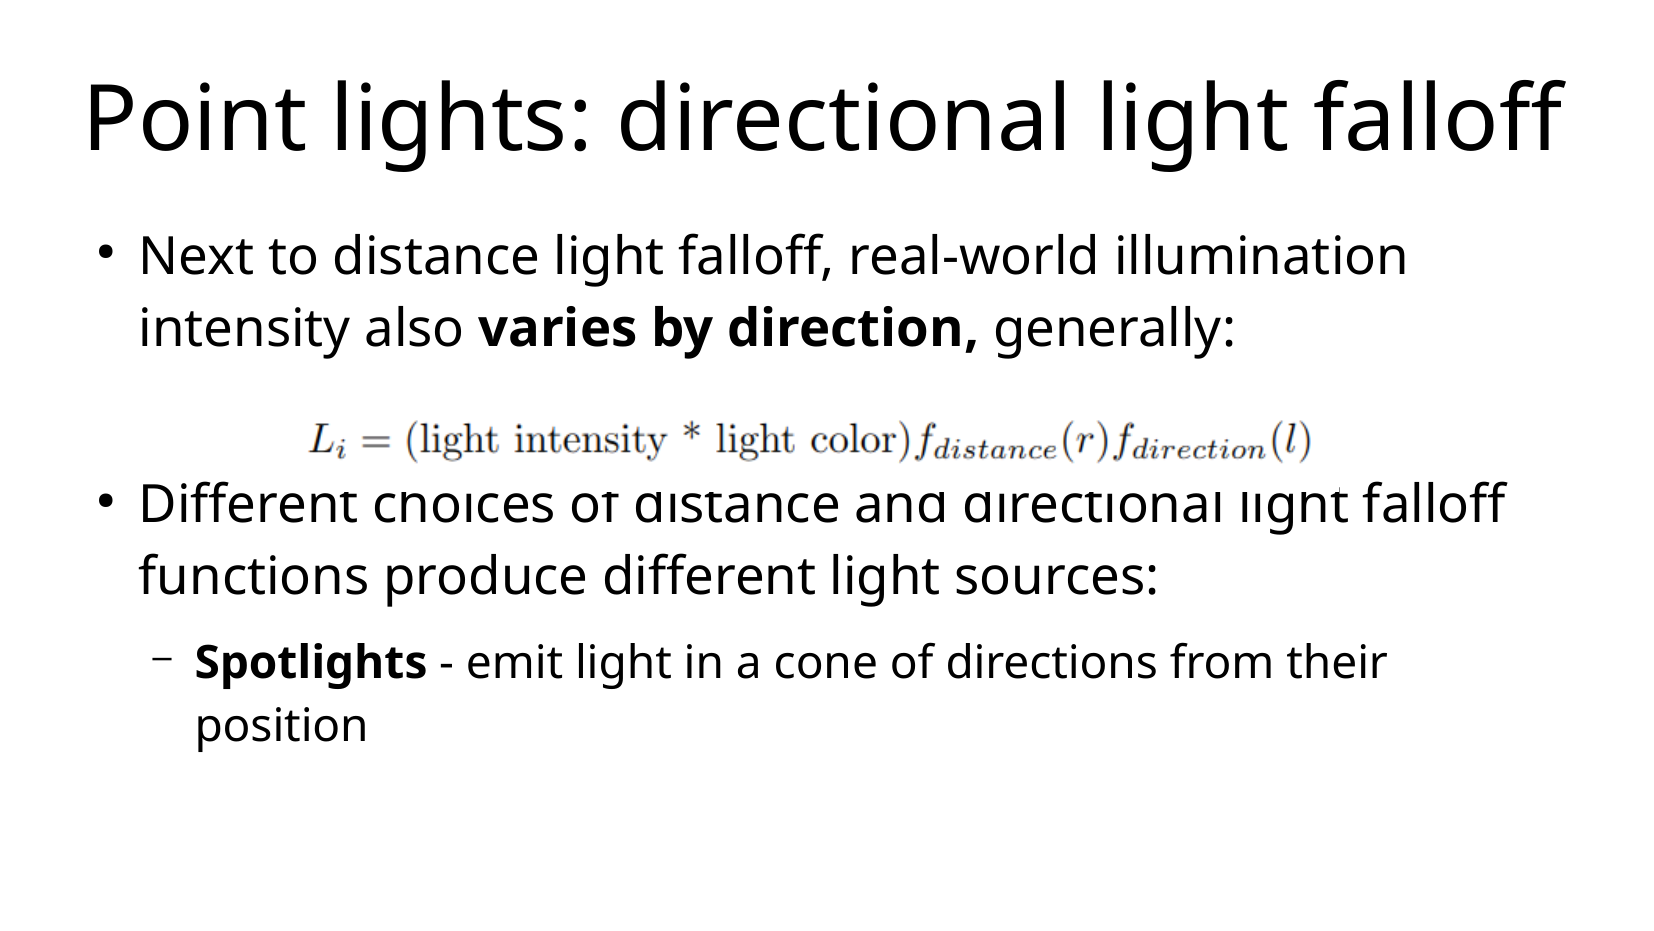

# Point lights: directional light falloff
Next to distance light falloff, real-world illumination intensity also varies by direction, generally:
Different choices of distance and directional light falloff functions produce different light sources:
Spotlights - emit light in a cone of directions from their position